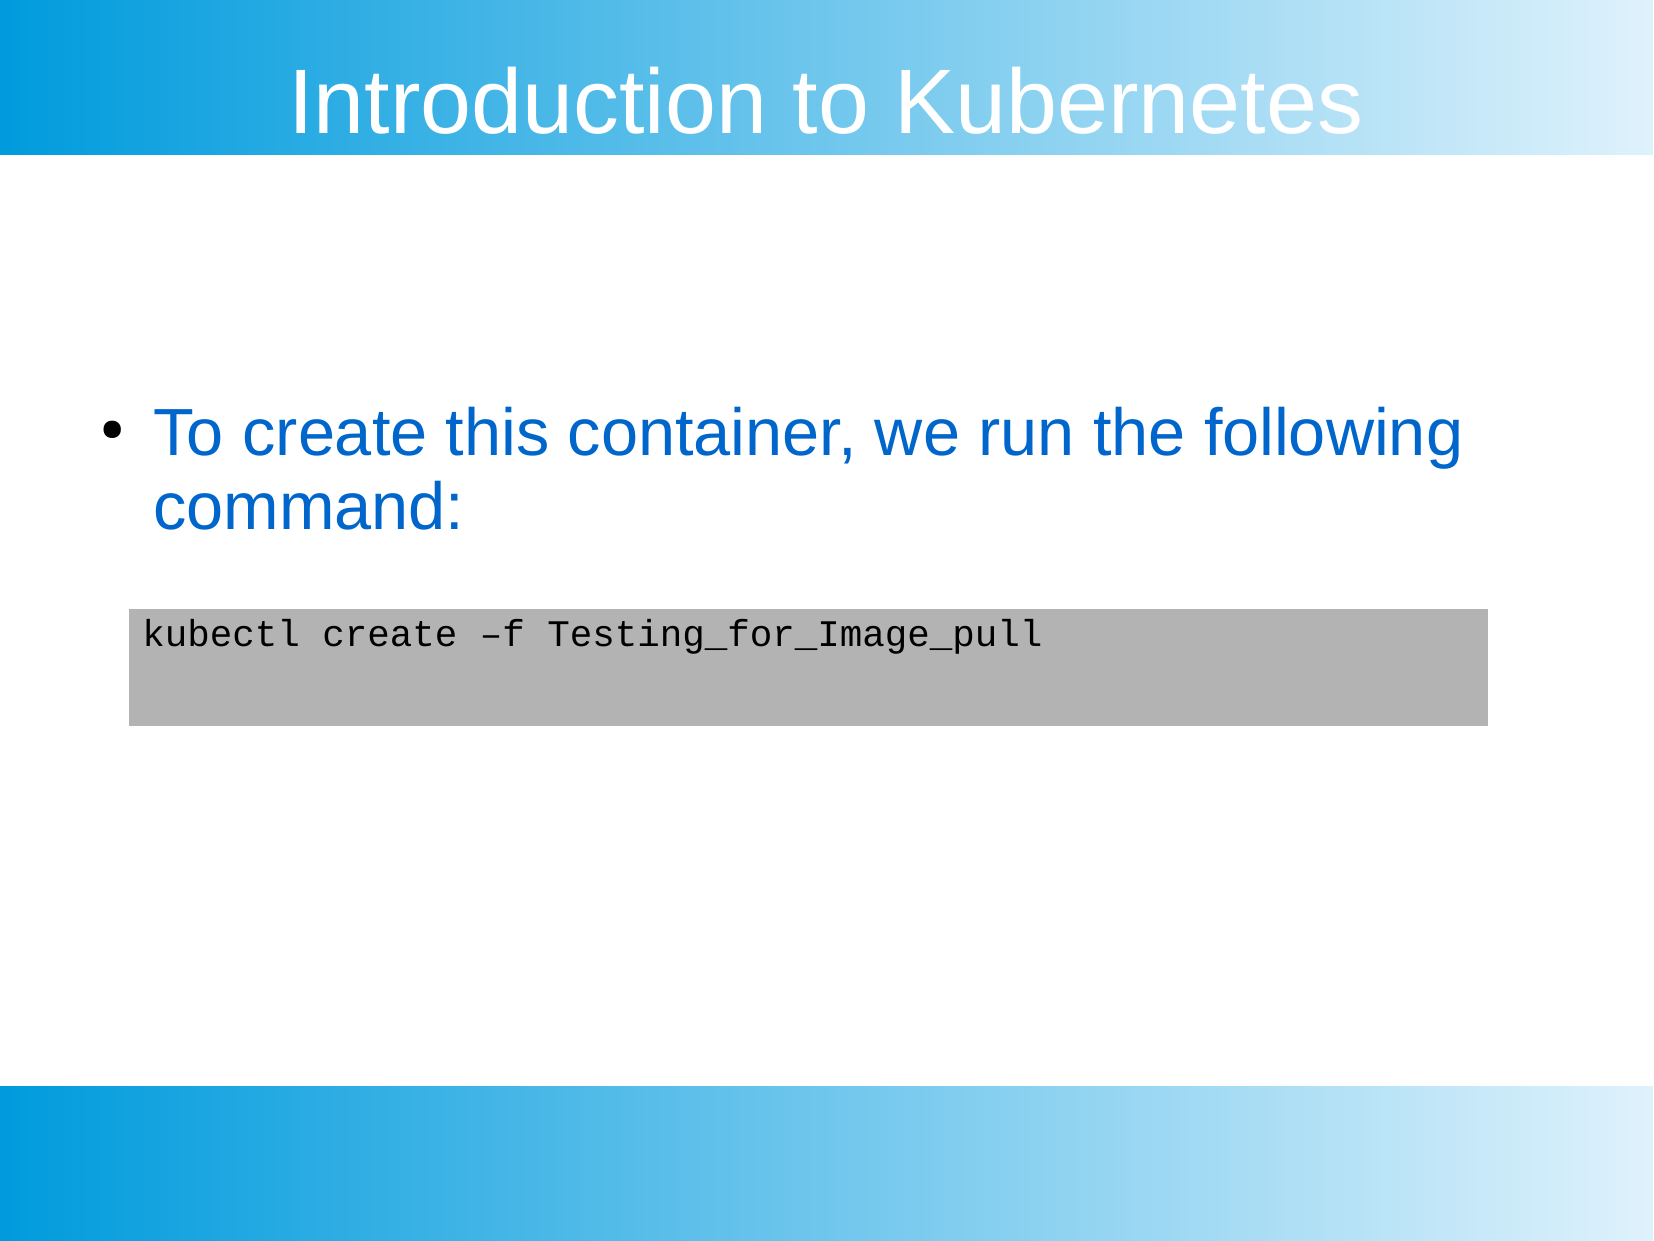

# Introduction to Kubernetes
To create this container, we run the following command:
| kubectl create –f Testing\_for\_Image\_pull |
| --- |